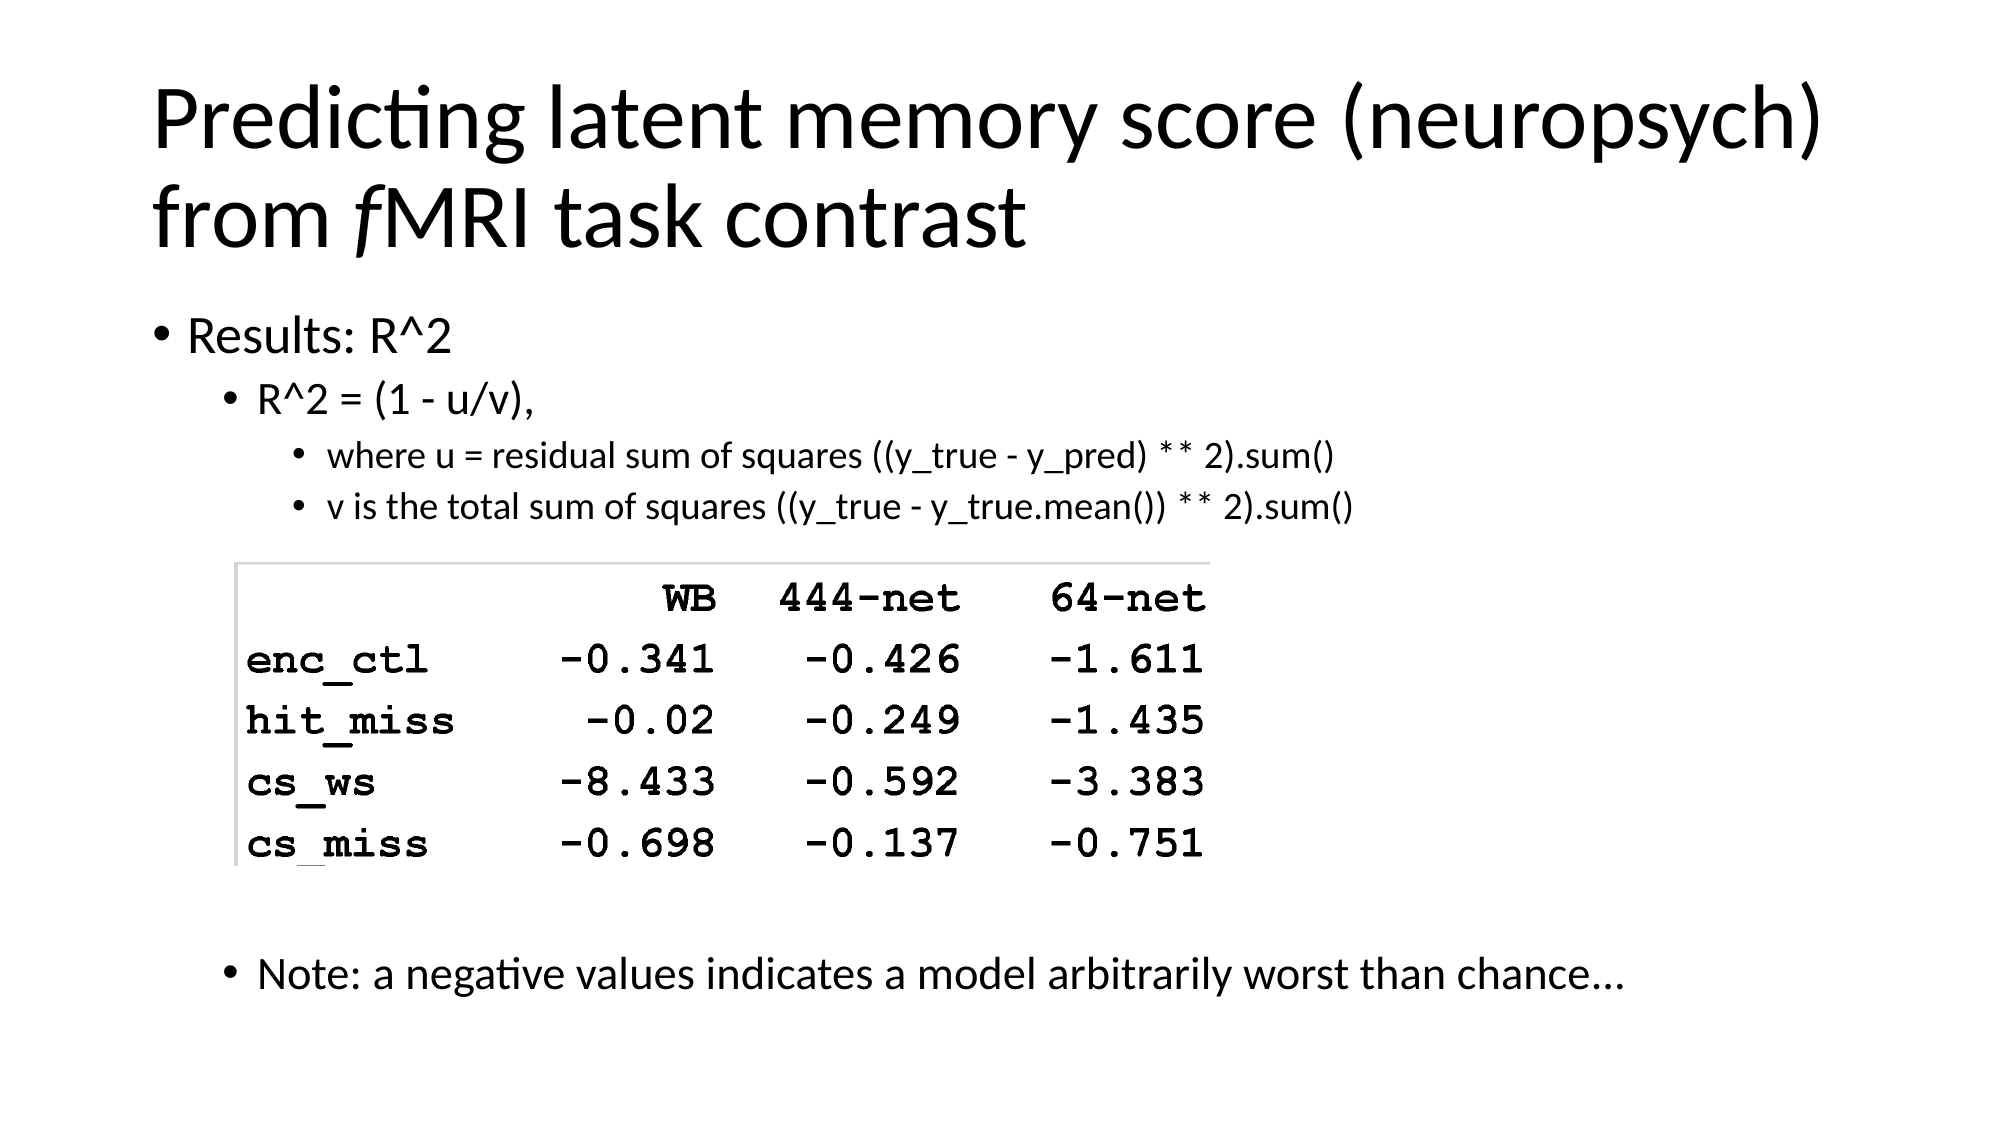

# Predicting latent memory score (neuropsych) from fMRI task contrast
Results: R^2
R^2 = (1 - u/v),
where u = residual sum of squares ((y_true - y_pred) ** 2).sum()
v is the total sum of squares ((y_true - y_true.mean()) ** 2).sum()
Note: a negative values indicates a model arbitrarily worst than chance...